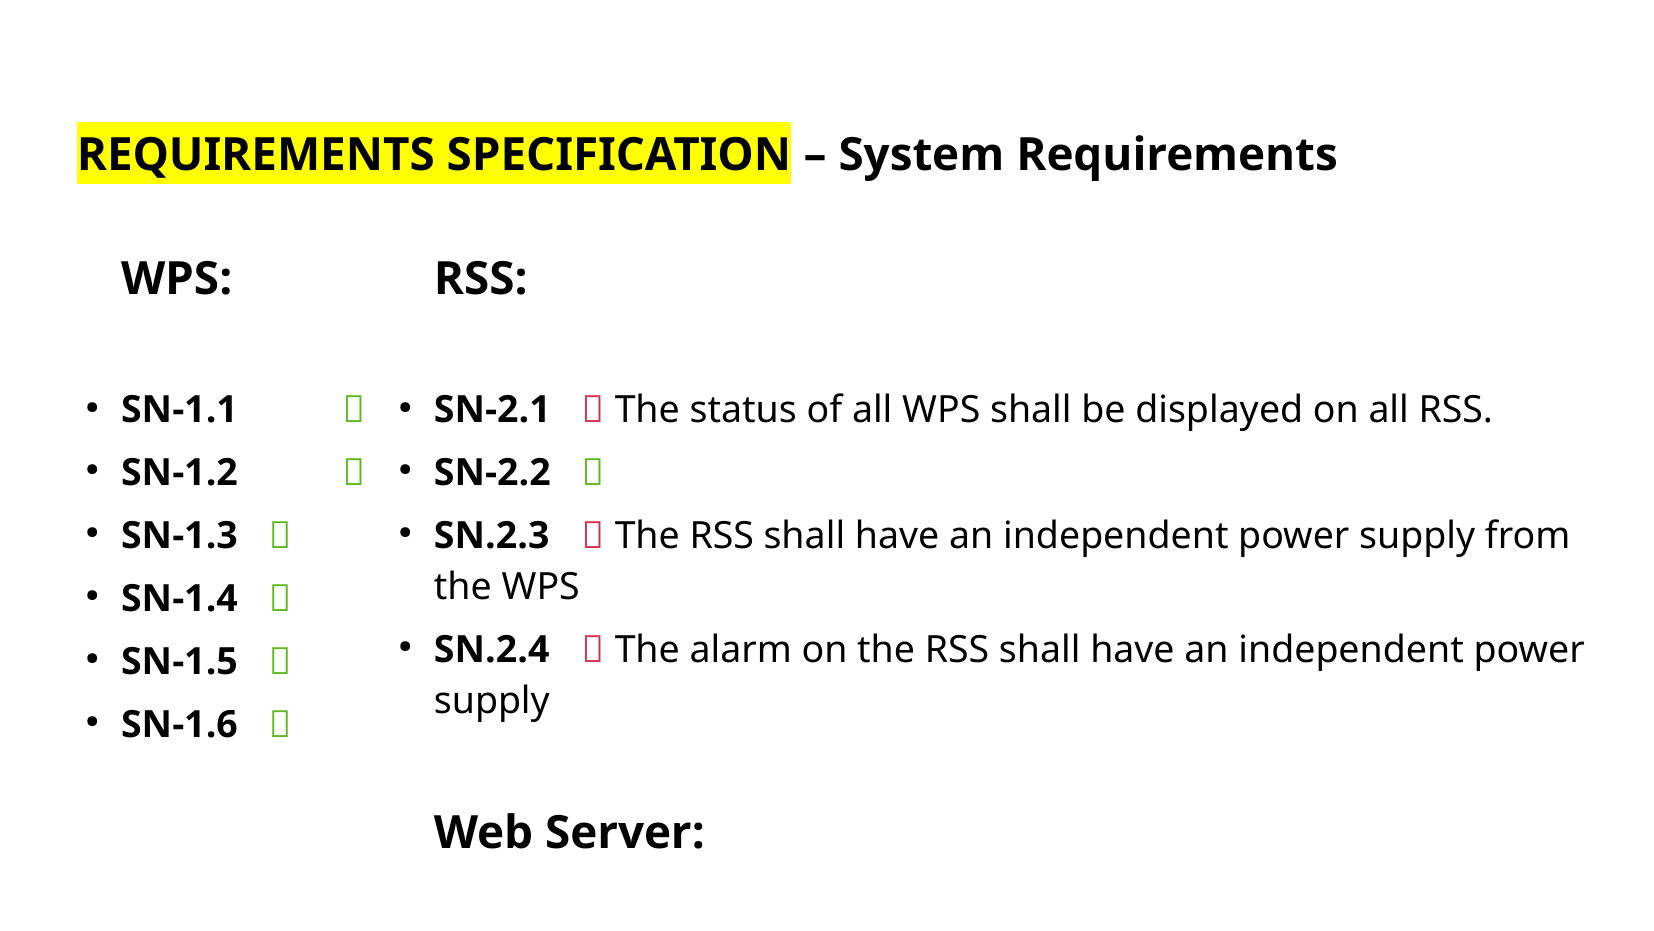

# REQUIREMENTS SPECIFICATION – System Requirements
WPS:
SN-1.1 	
SN-1.2 	
SN-1.3 	
SN-1.4 	
SN-1.5 	
SN-1.6 	
RSS:
SN-2.1 	 The status of all WPS shall be displayed on all RSS.
SN-2.2 	
SN.2.3 	 The RSS shall have an independent power supply from the WPS
SN.2.4 	 The alarm on the RSS shall have an independent power supply
Web Server:
SN-3.1 	